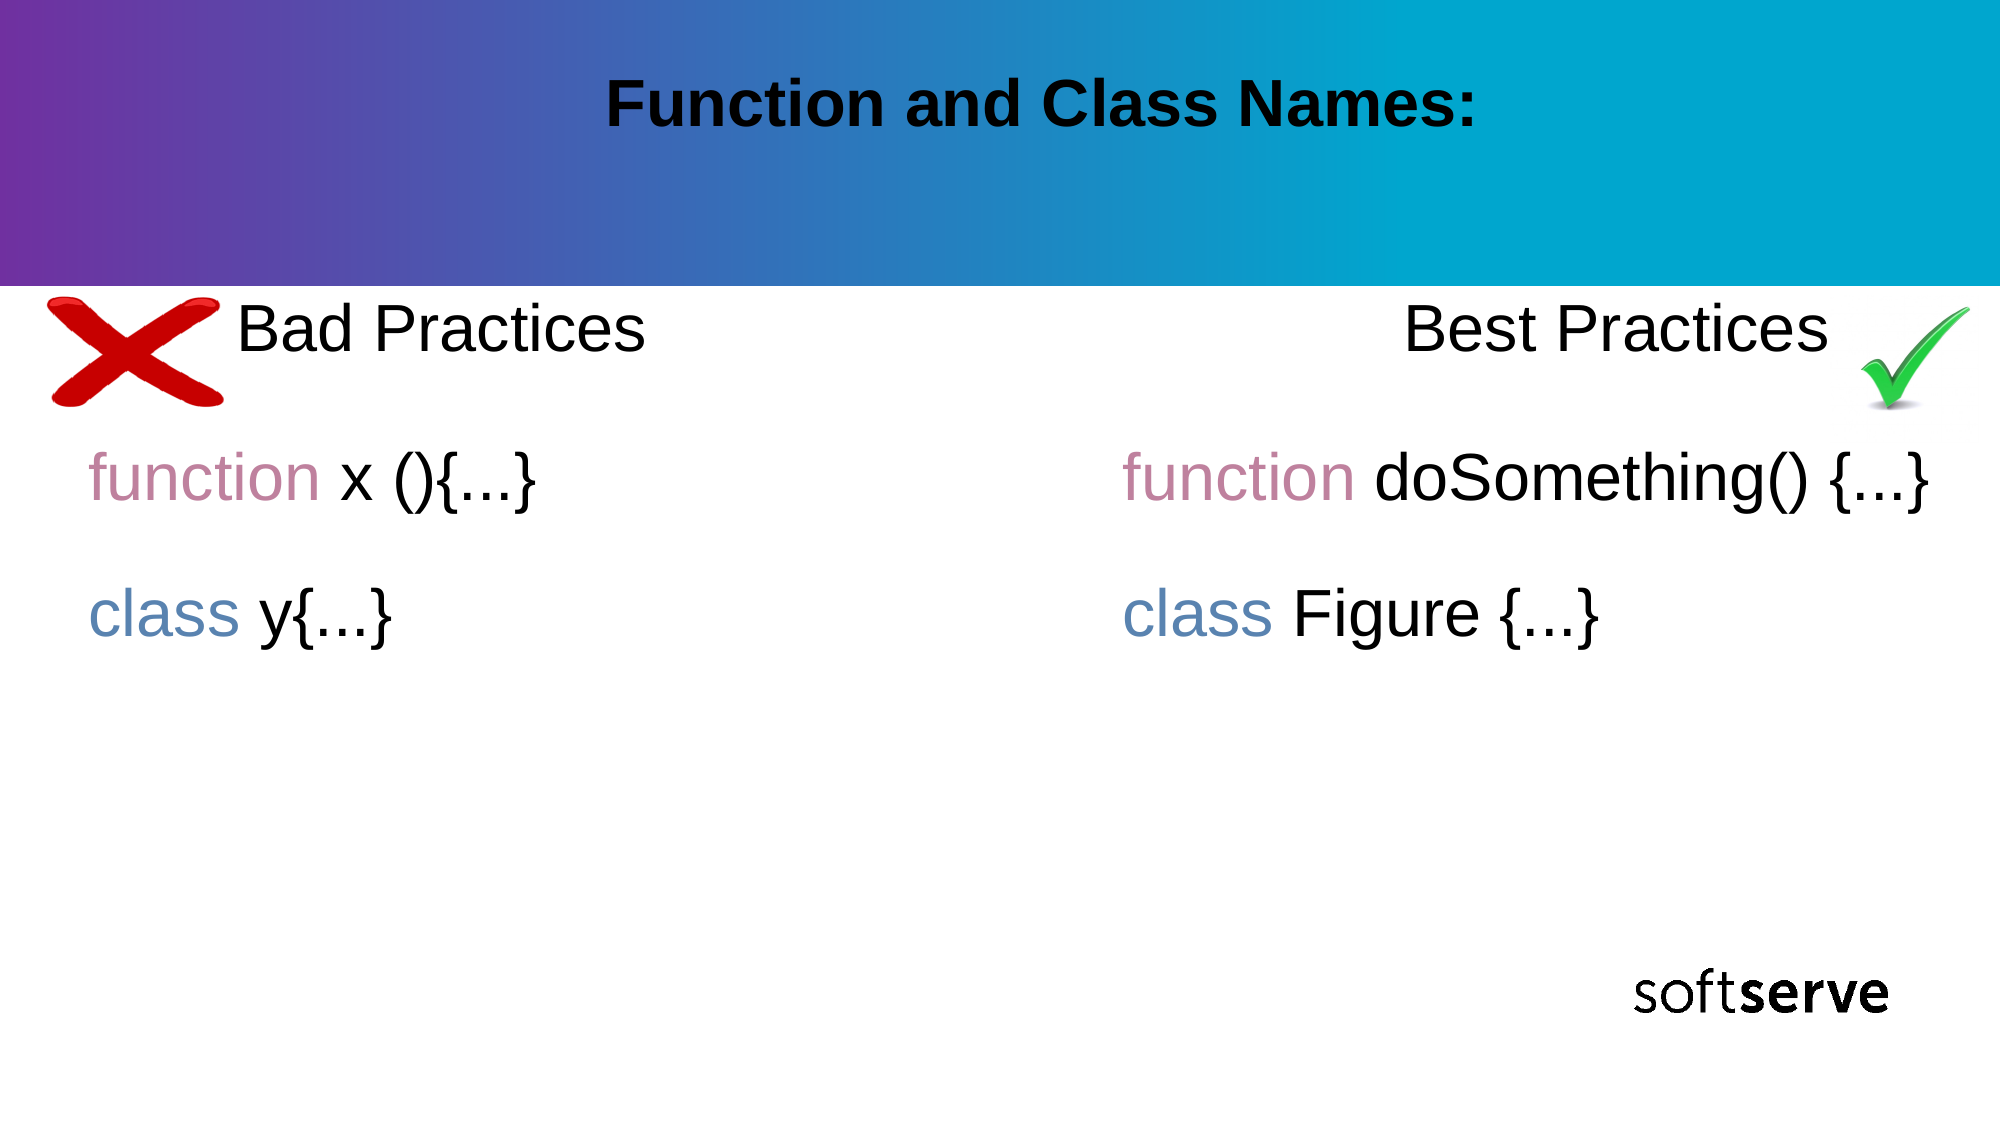

Function and Class Names:
			Bad Practices Best Practices
 	function x (){...} 			 function doSomething() {...}
	class y{...} 									 class Figure {...}